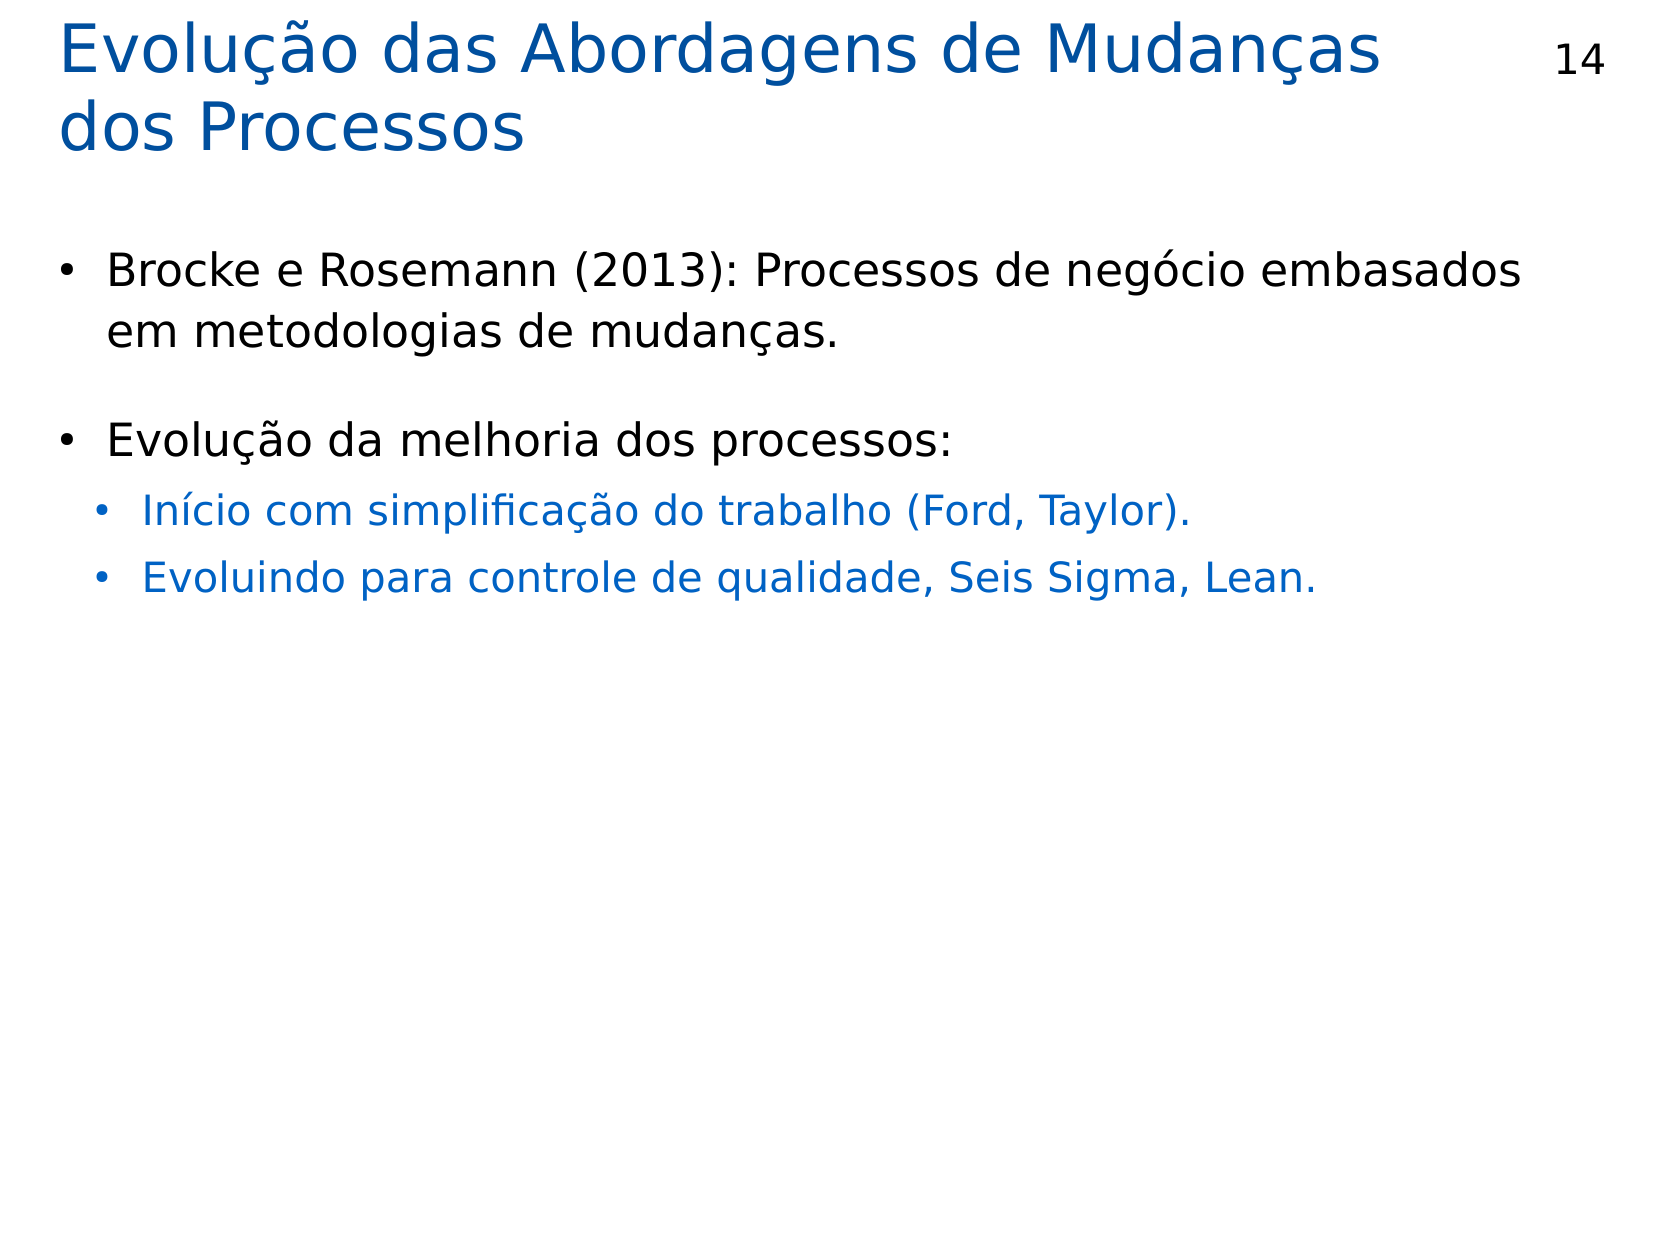

# Evolução das Abordagens de Mudanças dos Processos
14
Brocke e Rosemann (2013): Processos de negócio embasados em metodologias de mudanças.
Evolução da melhoria dos processos:
Início com simplificação do trabalho (Ford, Taylor).
Evoluindo para controle de qualidade, Seis Sigma, Lean.